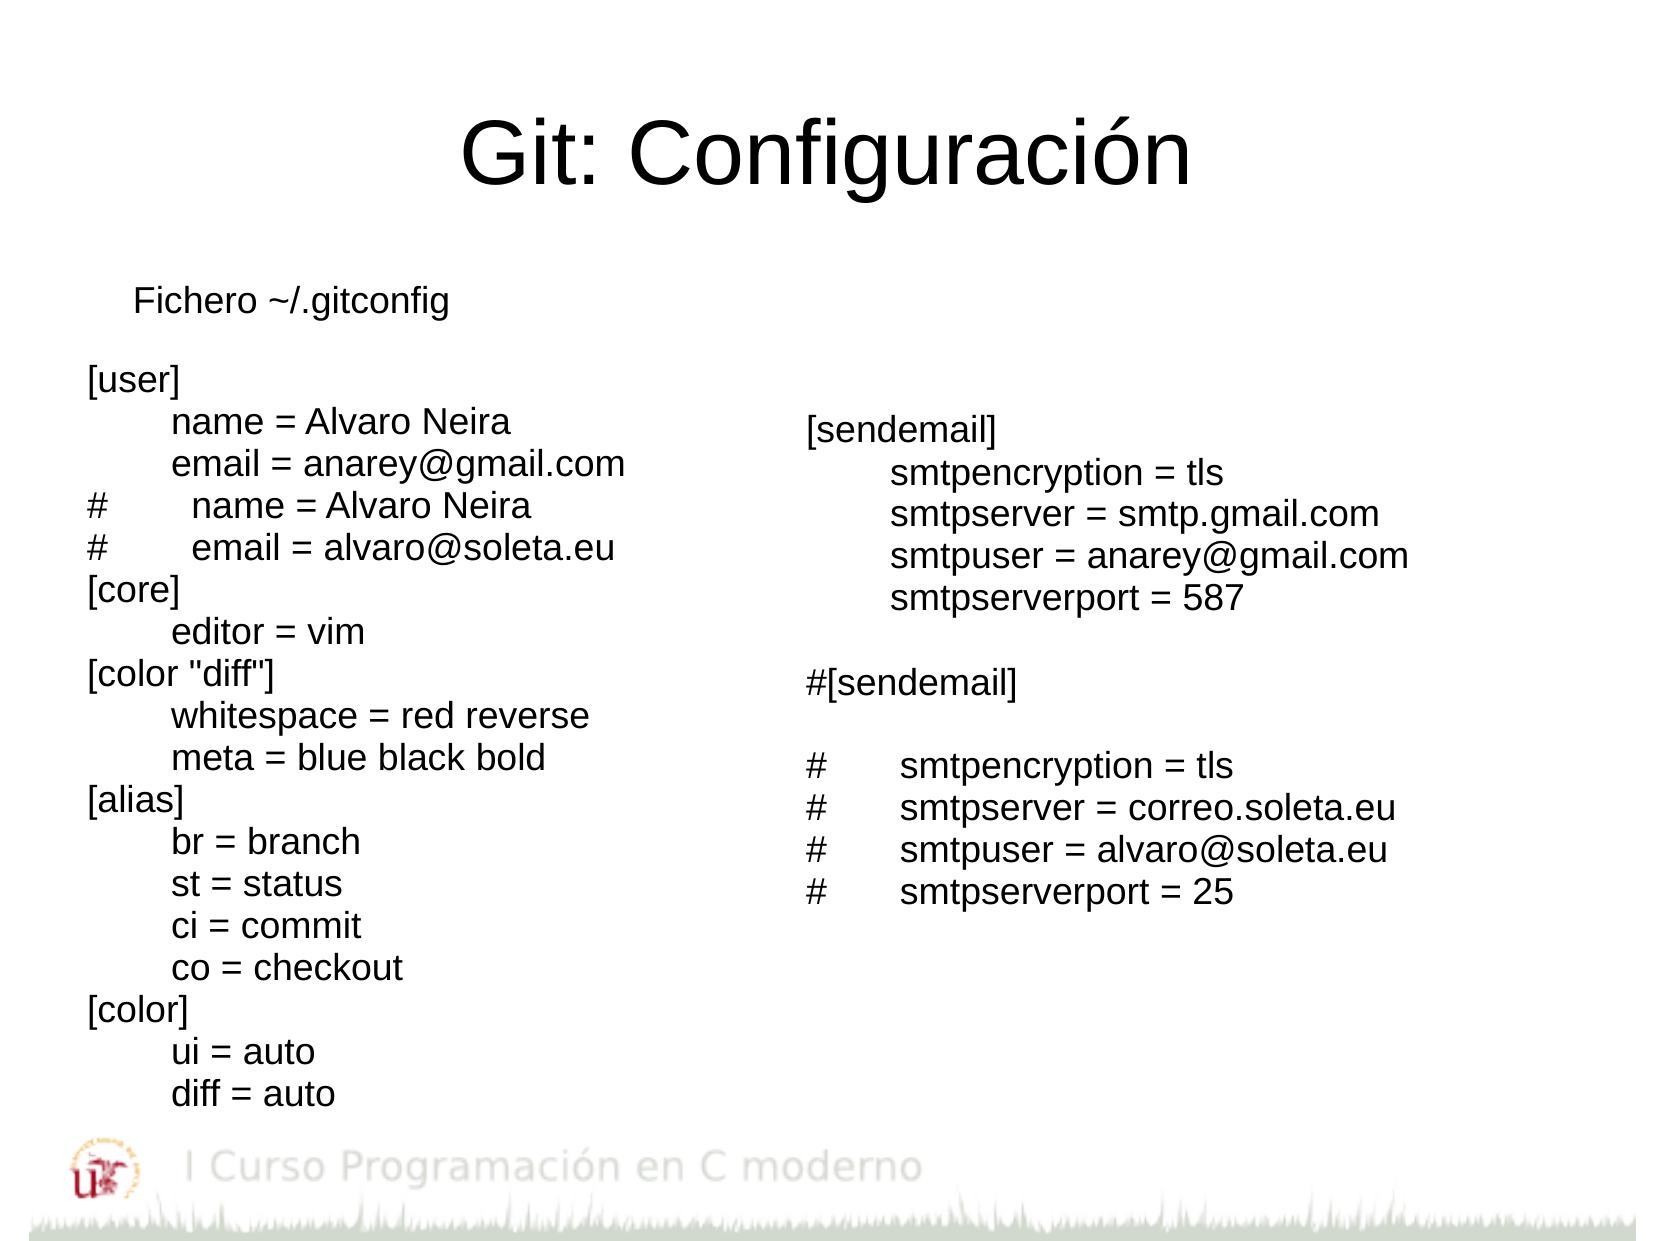

# Git: Configuración
Fichero ~/.gitconfig
[user]
 name = Alvaro Neira
 email = anarey@gmail.com
# name = Alvaro Neira
# email = alvaro@soleta.eu
[core]
 editor = vim
[color "diff"]
 whitespace = red reverse
 meta = blue black bold
[alias]
 br = branch
 st = status
 ci = commit
 co = checkout
[color]
 ui = auto
 diff = auto
[sendemail]
 smtpencryption = tls
 smtpserver = smtp.gmail.com
 smtpuser = anarey@gmail.com
 smtpserverport = 587
#[sendemail]
# smtpencryption = tls
# smtpserver = correo.soleta.eu
# smtpuser = alvaro@soleta.eu
# smtpserverport = 25